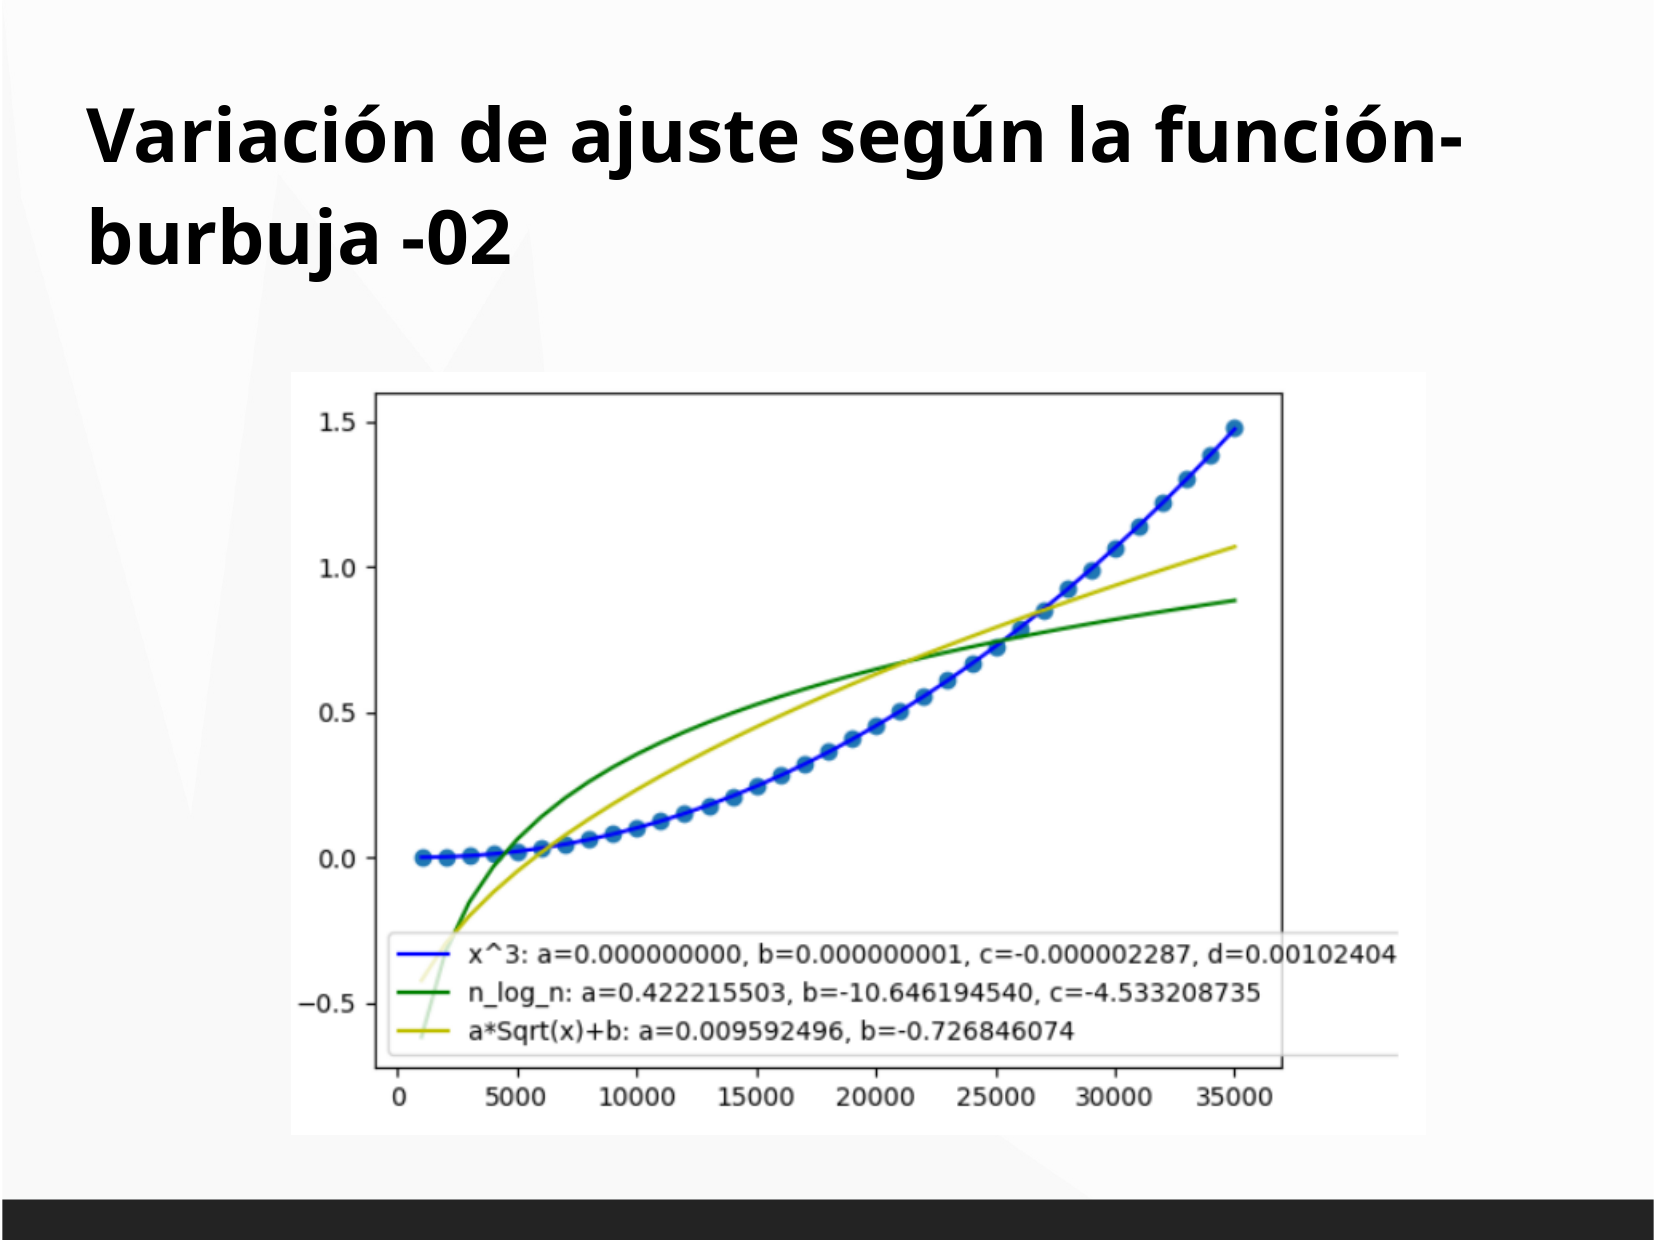

# Variación de ajuste según la función- burbuja -02